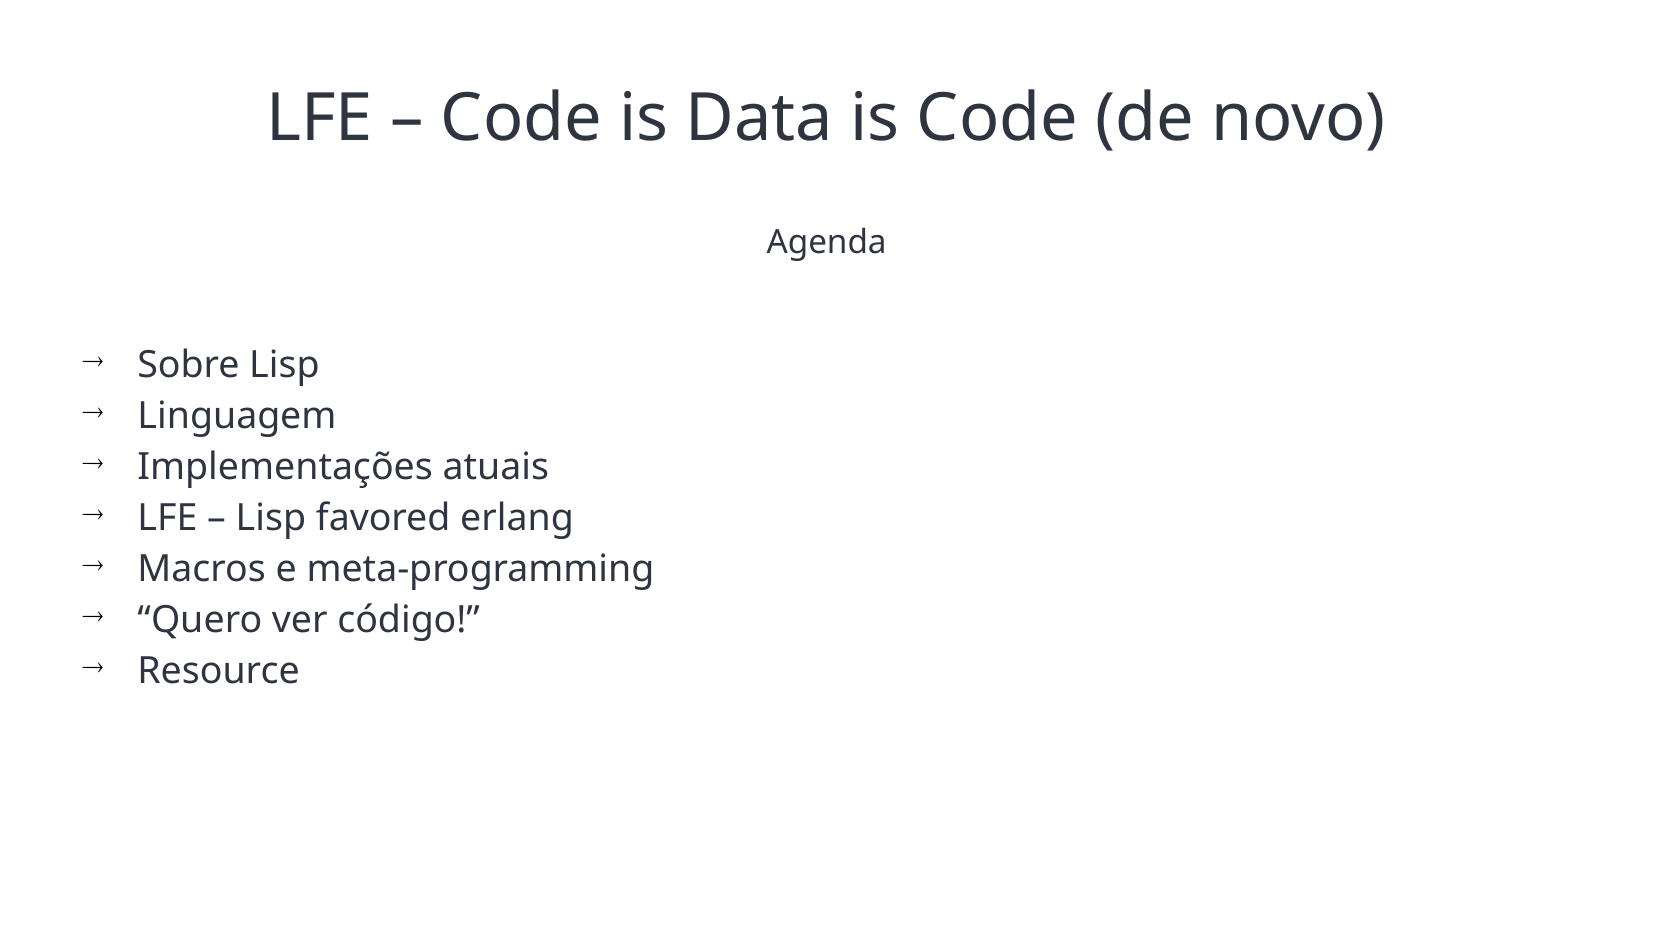

# LFE – Code is Data is Code (de novo)
Agenda
 Sobre Lisp
 Linguagem
 Implementações atuais
 LFE – Lisp favored erlang
 Macros e meta-programming
 “Quero ver código!”
 Resource